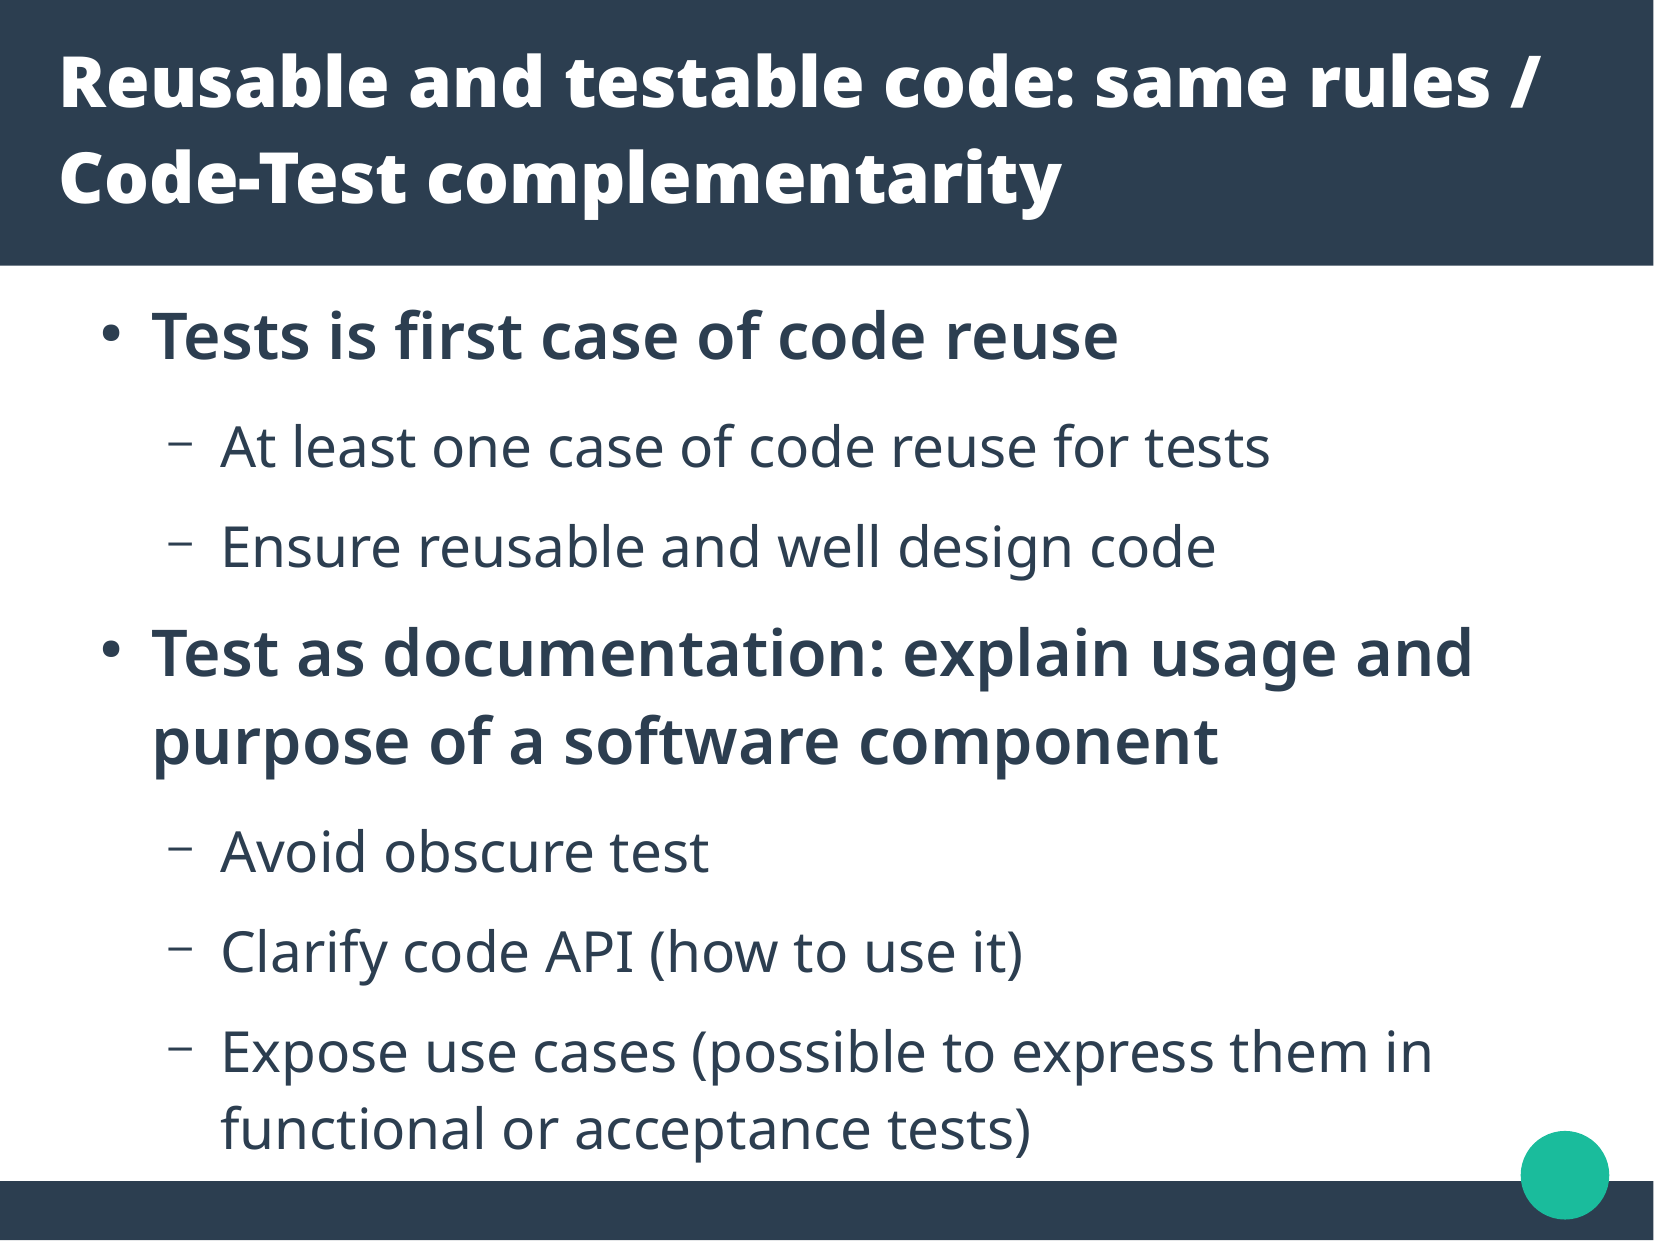

# Reusable and testable code: same rules / Code-Test complementarity
Tests is first case of code reuse
At least one case of code reuse for tests
Ensure reusable and well design code
Test as documentation: explain usage and purpose of a software component
Avoid obscure test
Clarify code API (how to use it)
Expose use cases (possible to express them in functional or acceptance tests)